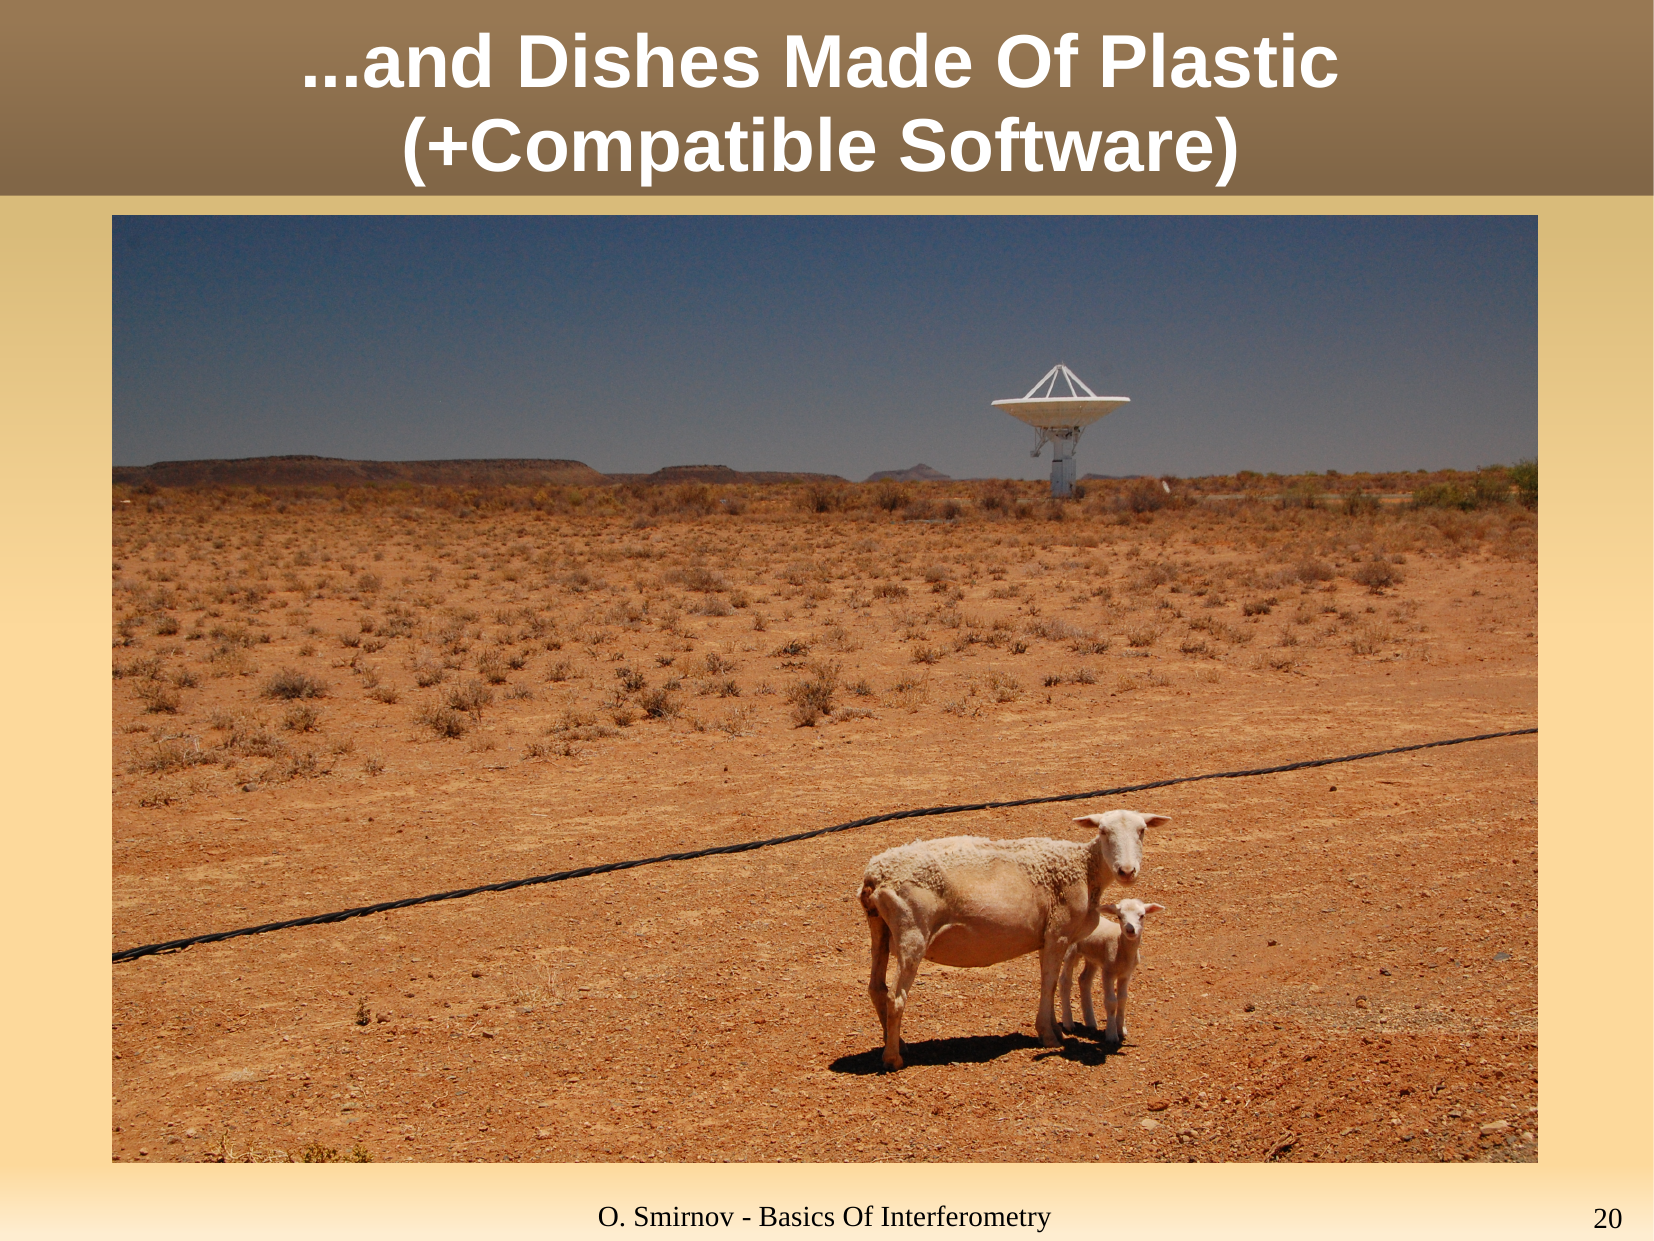

# ...and Dishes Made Of Plastic (+Compatible Software)
O. Smirnov - Basics Of Interferometry
20